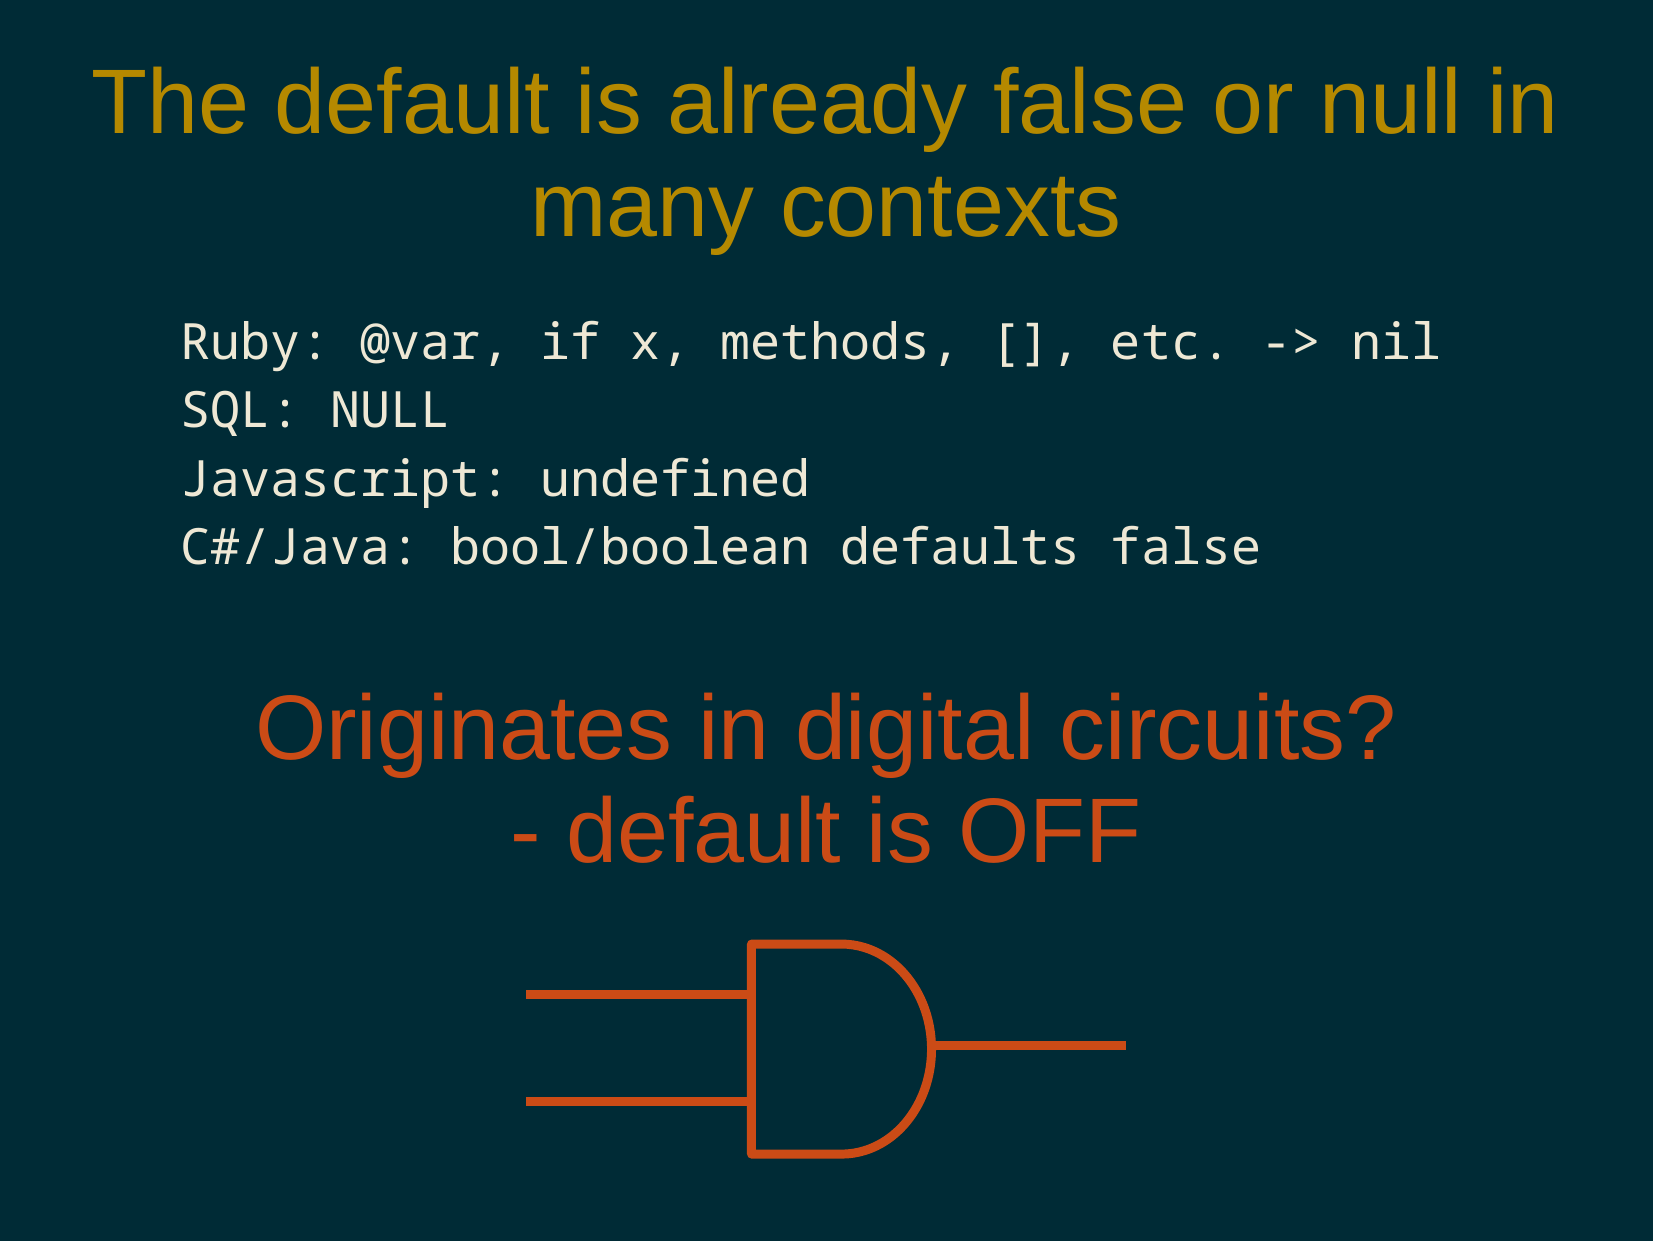

# The default is already false or null in many contexts
Ruby: @var, if x, methods, [], etc. -> nil
SQL: NULL
Javascript: undefined
C#/Java: bool/boolean defaults false
Originates in digital circuits?
- default is OFF